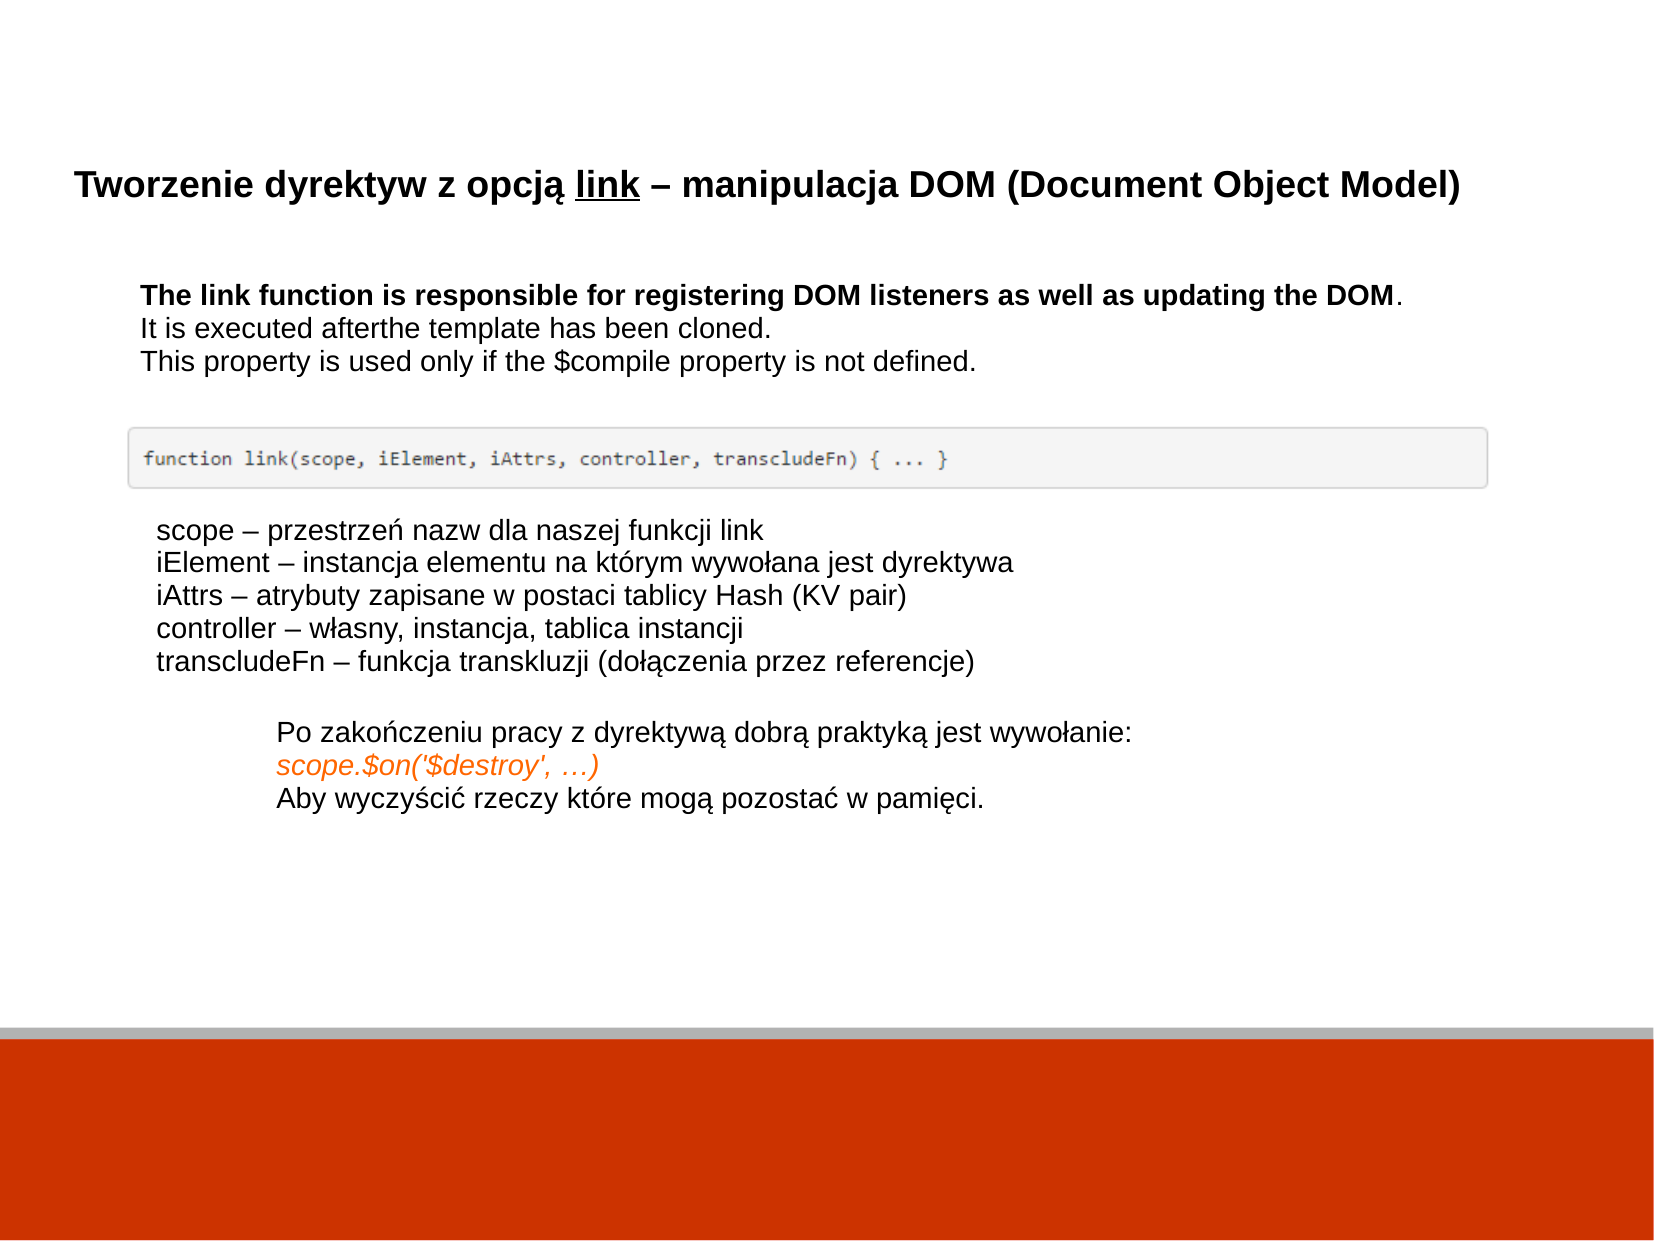

Tworzenie dyrektyw z opcją link – manipulacja DOM (Document Object Model)
The link function is responsible for registering DOM listeners as well as updating the DOM.
It is executed afterthe template has been cloned.
This property is used only if the $compile property is not defined.
scope – przestrzeń nazw dla naszej funkcji link
iElement – instancja elementu na którym wywołana jest dyrektywa
iAttrs – atrybuty zapisane w postaci tablicy Hash (KV pair)
controller – własny, instancja, tablica instancji
transcludeFn – funkcja transkluzji (dołączenia przez referencje)
Po zakończeniu pracy z dyrektywą dobrą praktyką jest wywołanie:
scope.$on('$destroy', …)
Aby wyczyścić rzeczy które mogą pozostać w pamięci.